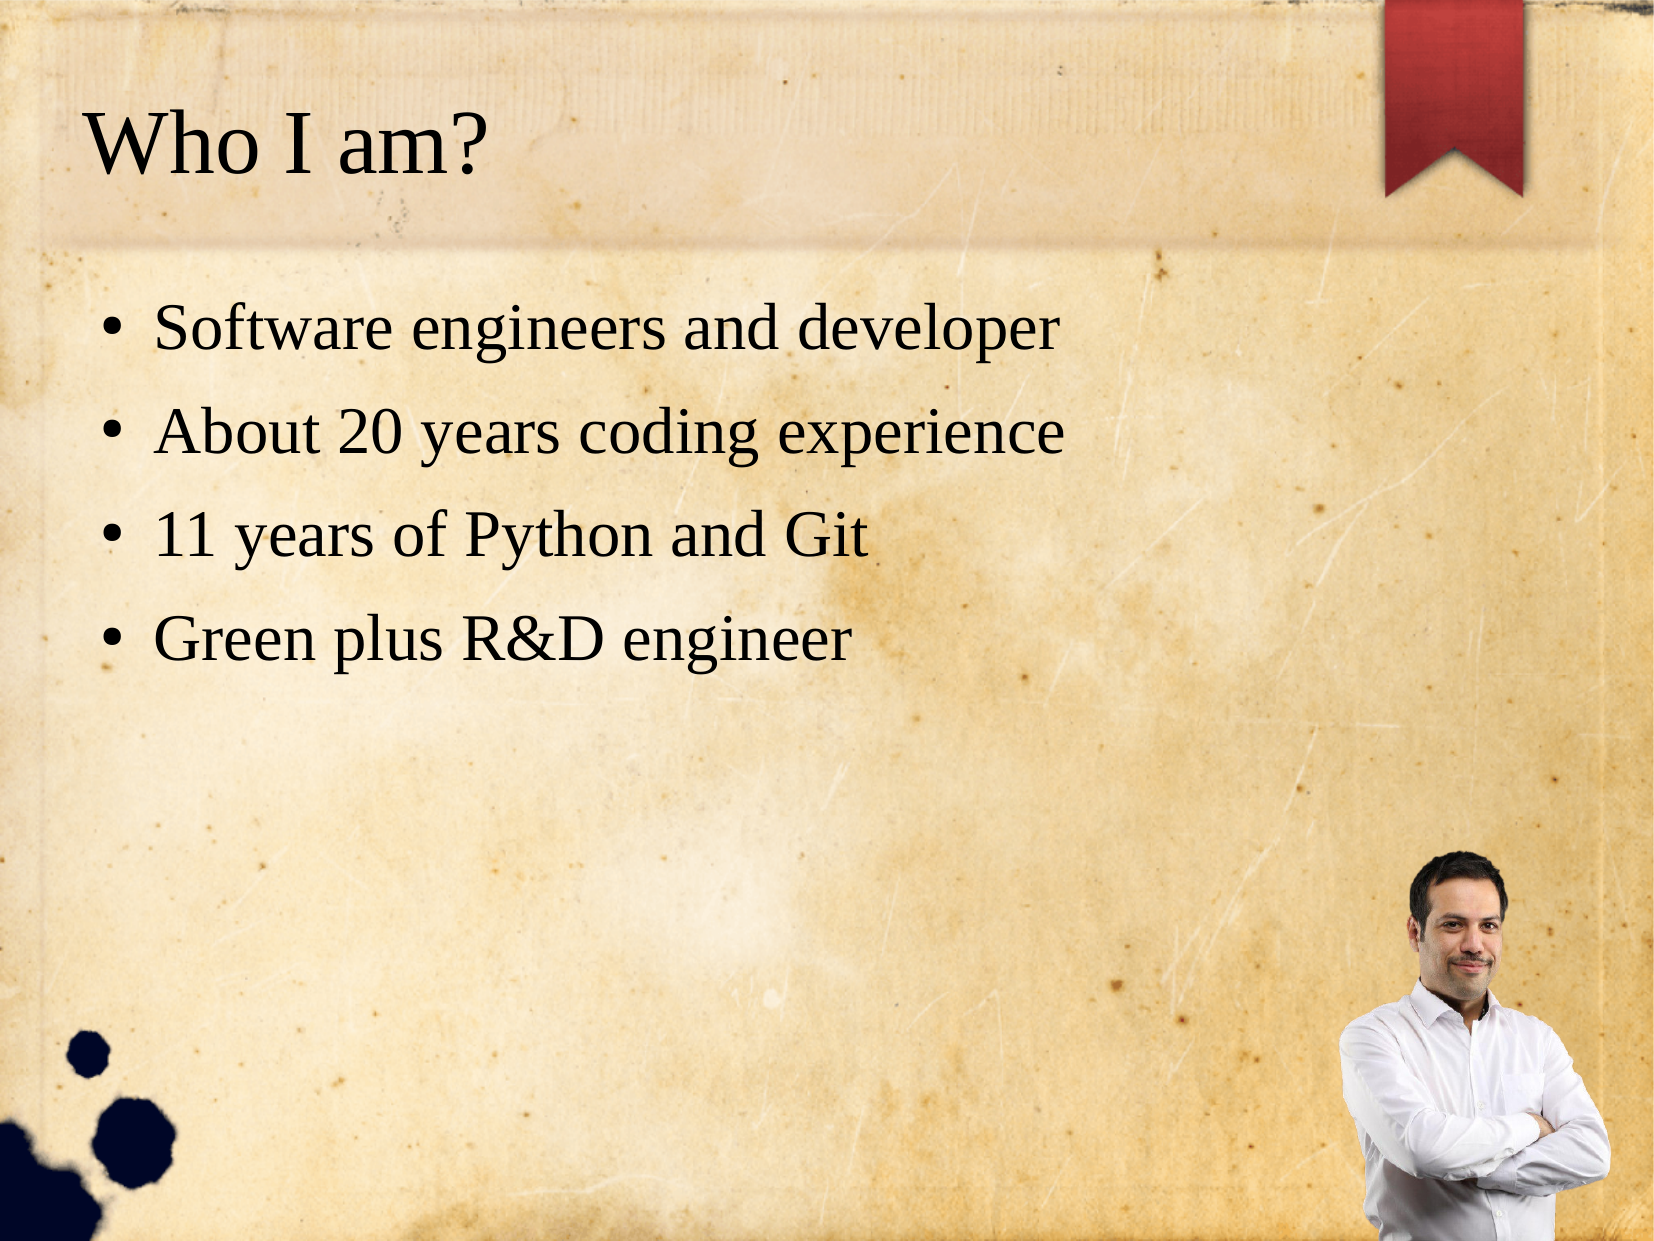

# Who I am?
Software engineers and developer
About 20 years coding experience
11 years of Python and Git
Green plus R&D engineer